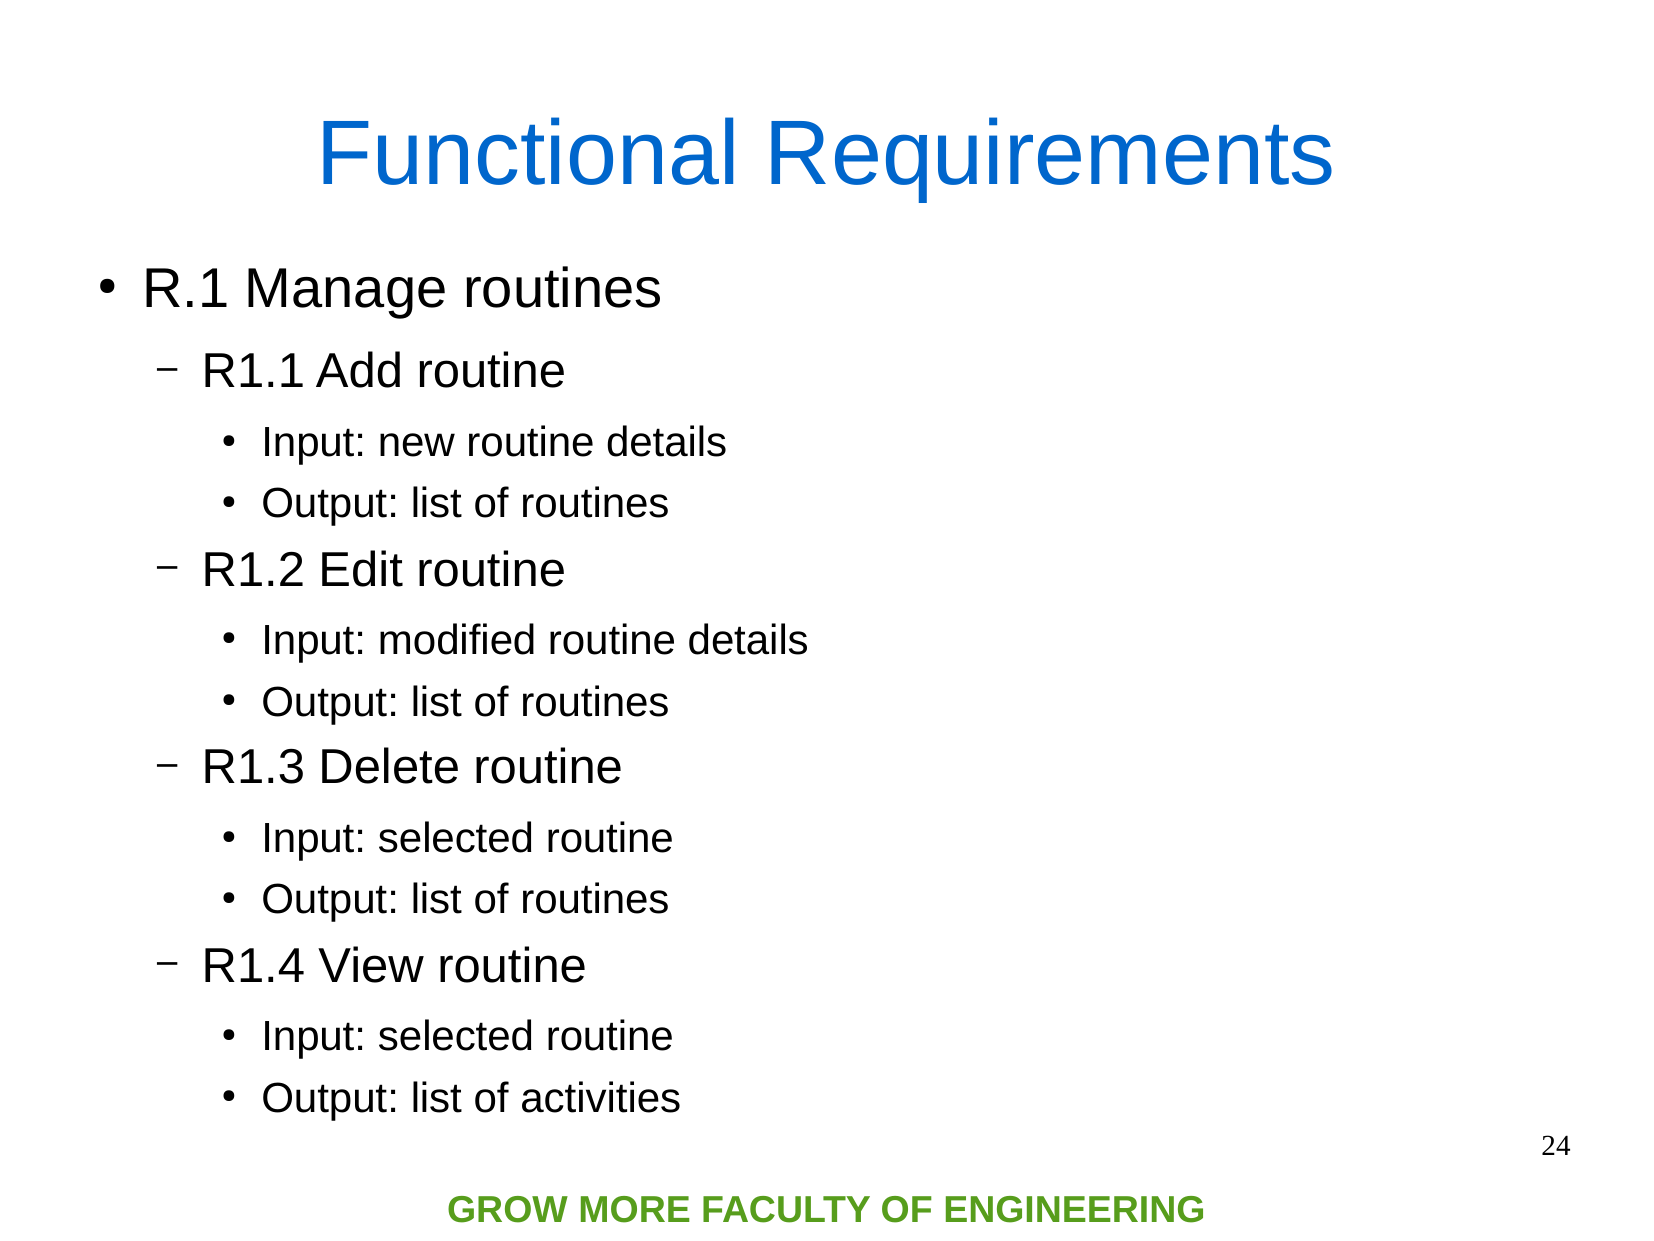

# Functional Requirements
R.1 Manage routines
R1.1 Add routine
Input: new routine details
Output: list of routines
R1.2 Edit routine
Input: modified routine details
Output: list of routines
R1.3 Delete routine
Input: selected routine
Output: list of routines
R1.4 View routine
Input: selected routine
Output: list of activities
24